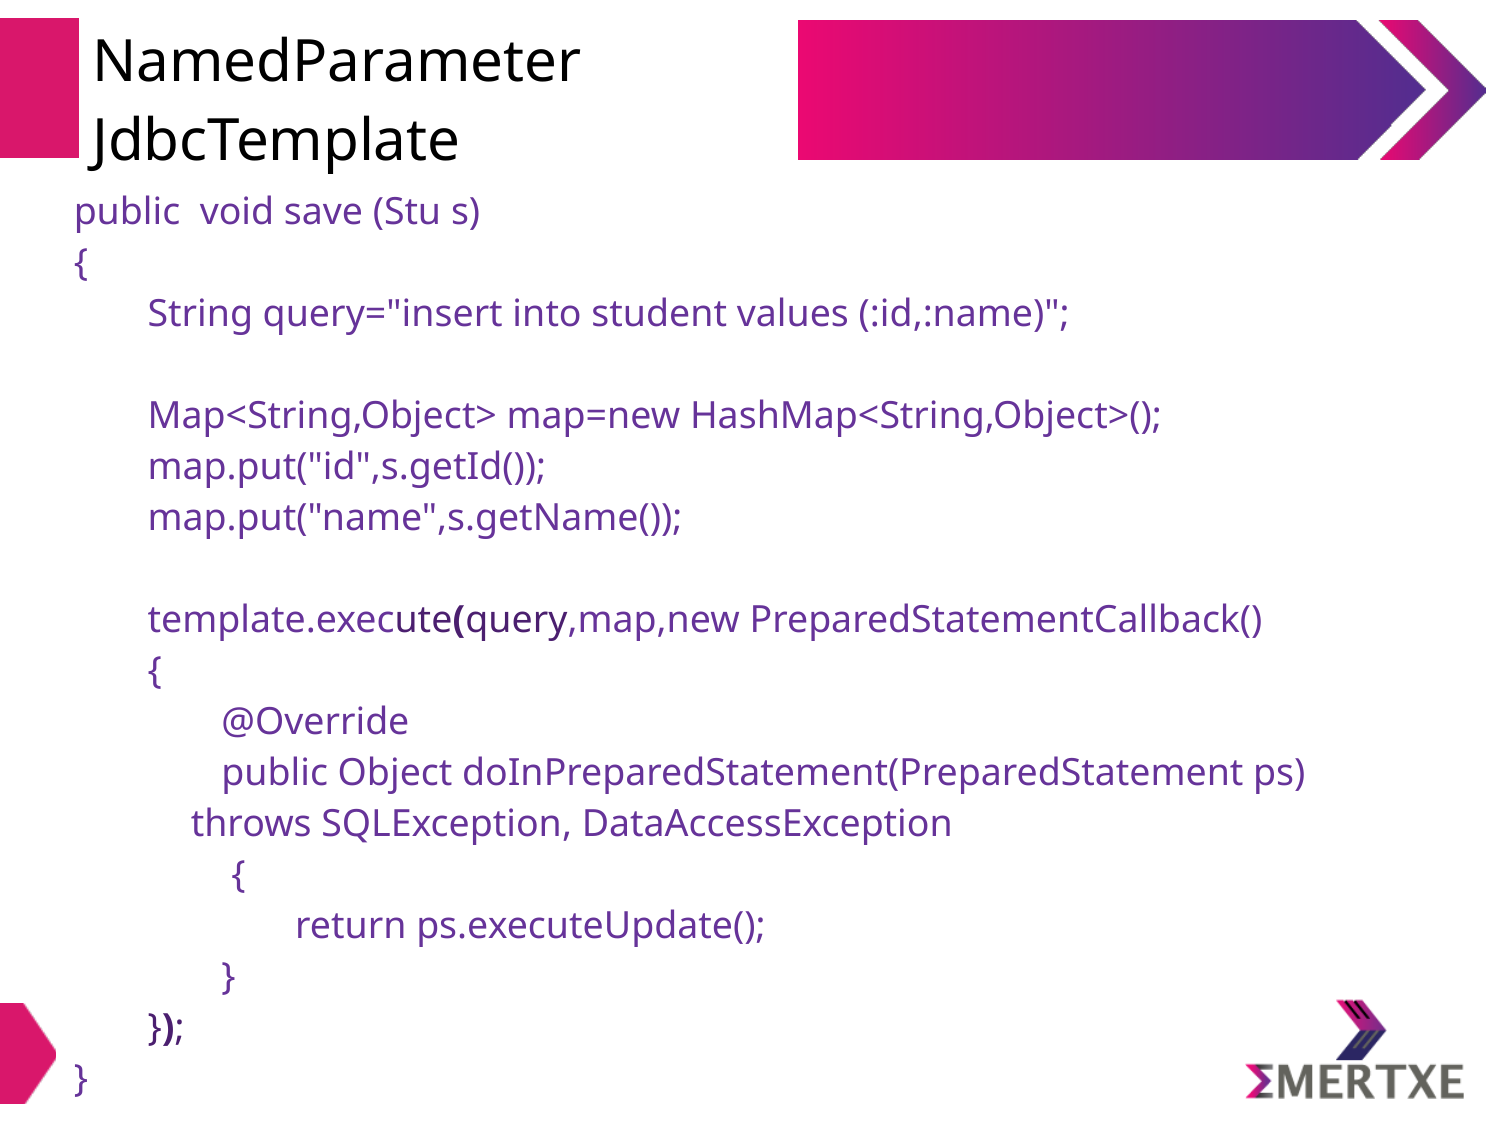

NamedParameter JdbcTemplate
public void save (Stu s)
{
	String query="insert into student values (:id,:name)";
	Map<String,Object> map=new HashMap<String,Object>();
	map.put("id",s.getId());
	map.put("name",s.getName());
	template.execute(query,map,new PreparedStatementCallback()
	{
 		@Override
 		public Object doInPreparedStatement(PreparedStatement ps)
 throws SQLException, DataAccessException
		 {
 		return ps.executeUpdate();
 		}
	});
}